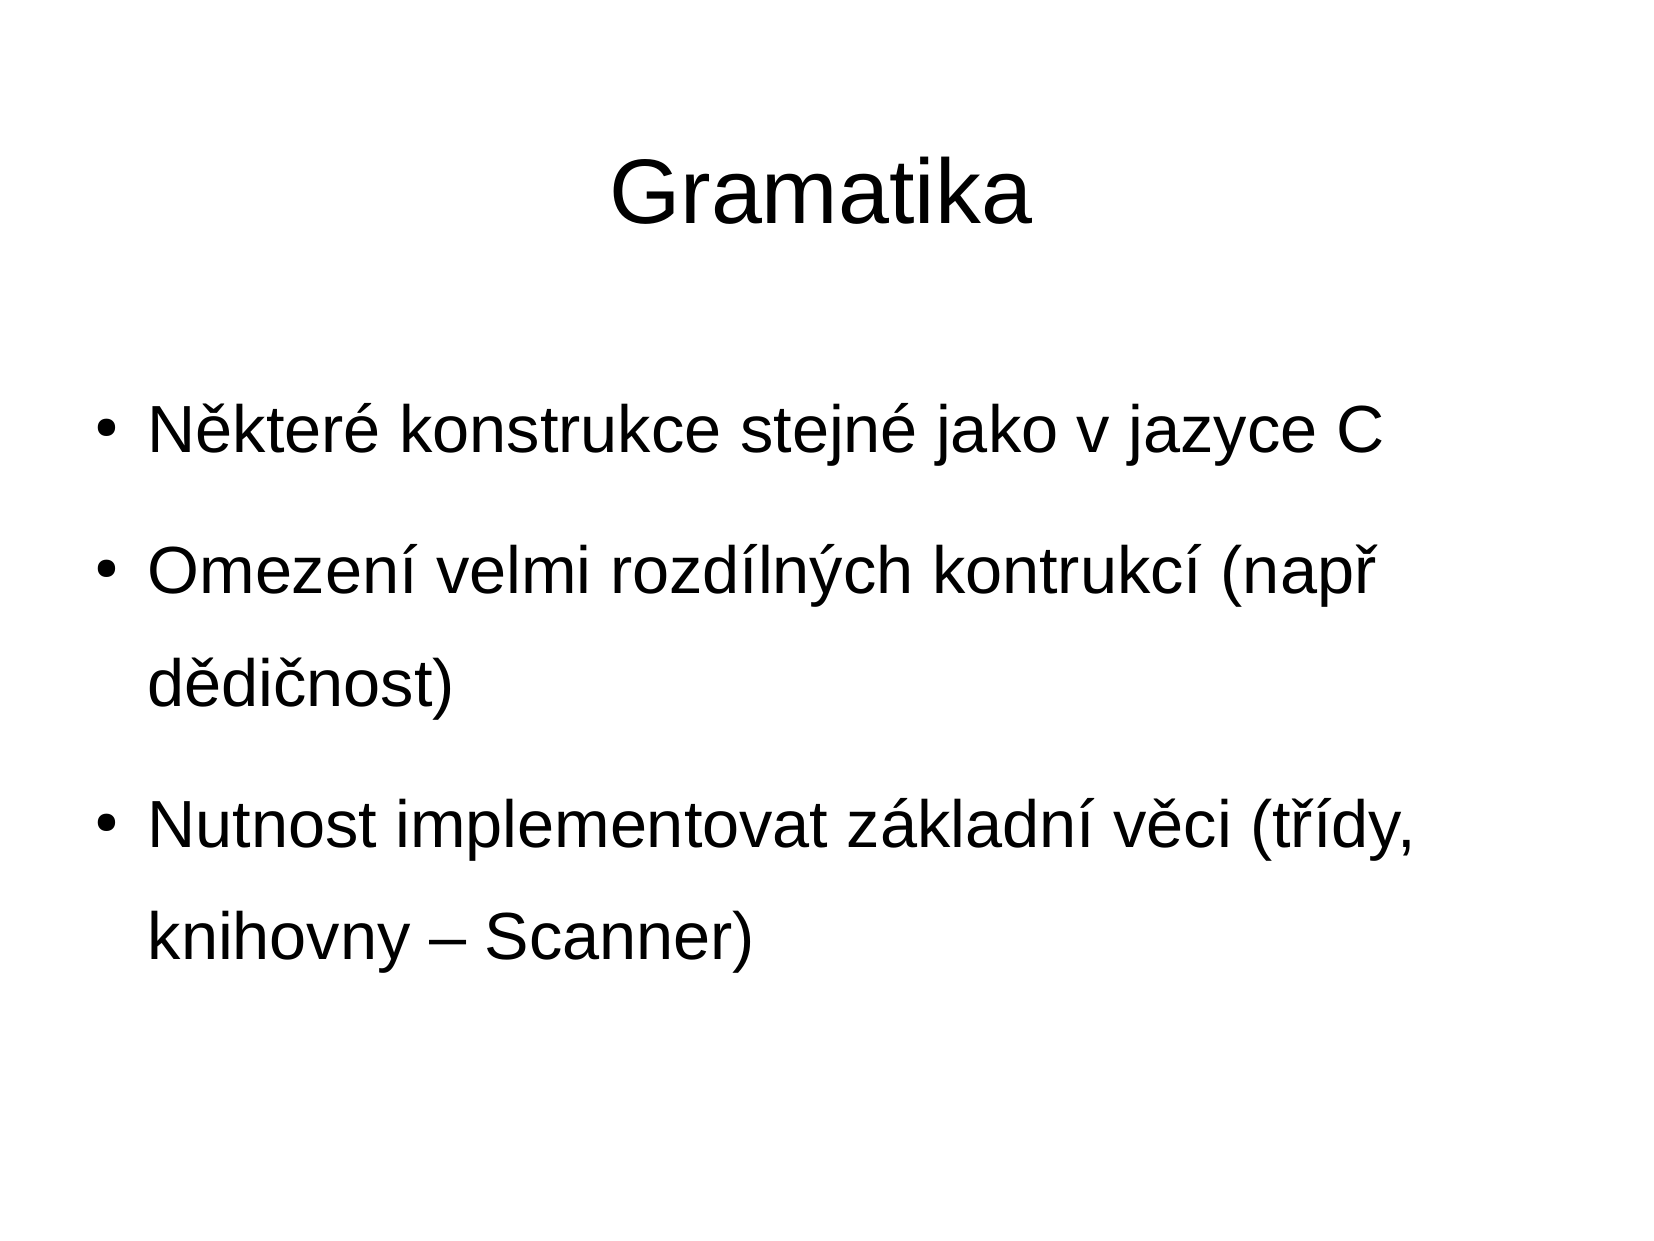

# Gramatika
Některé konstrukce stejné jako v jazyce C
Omezení velmi rozdílných kontrukcí (např dědičnost)
Nutnost implementovat základní věci (třídy, knihovny – Scanner)